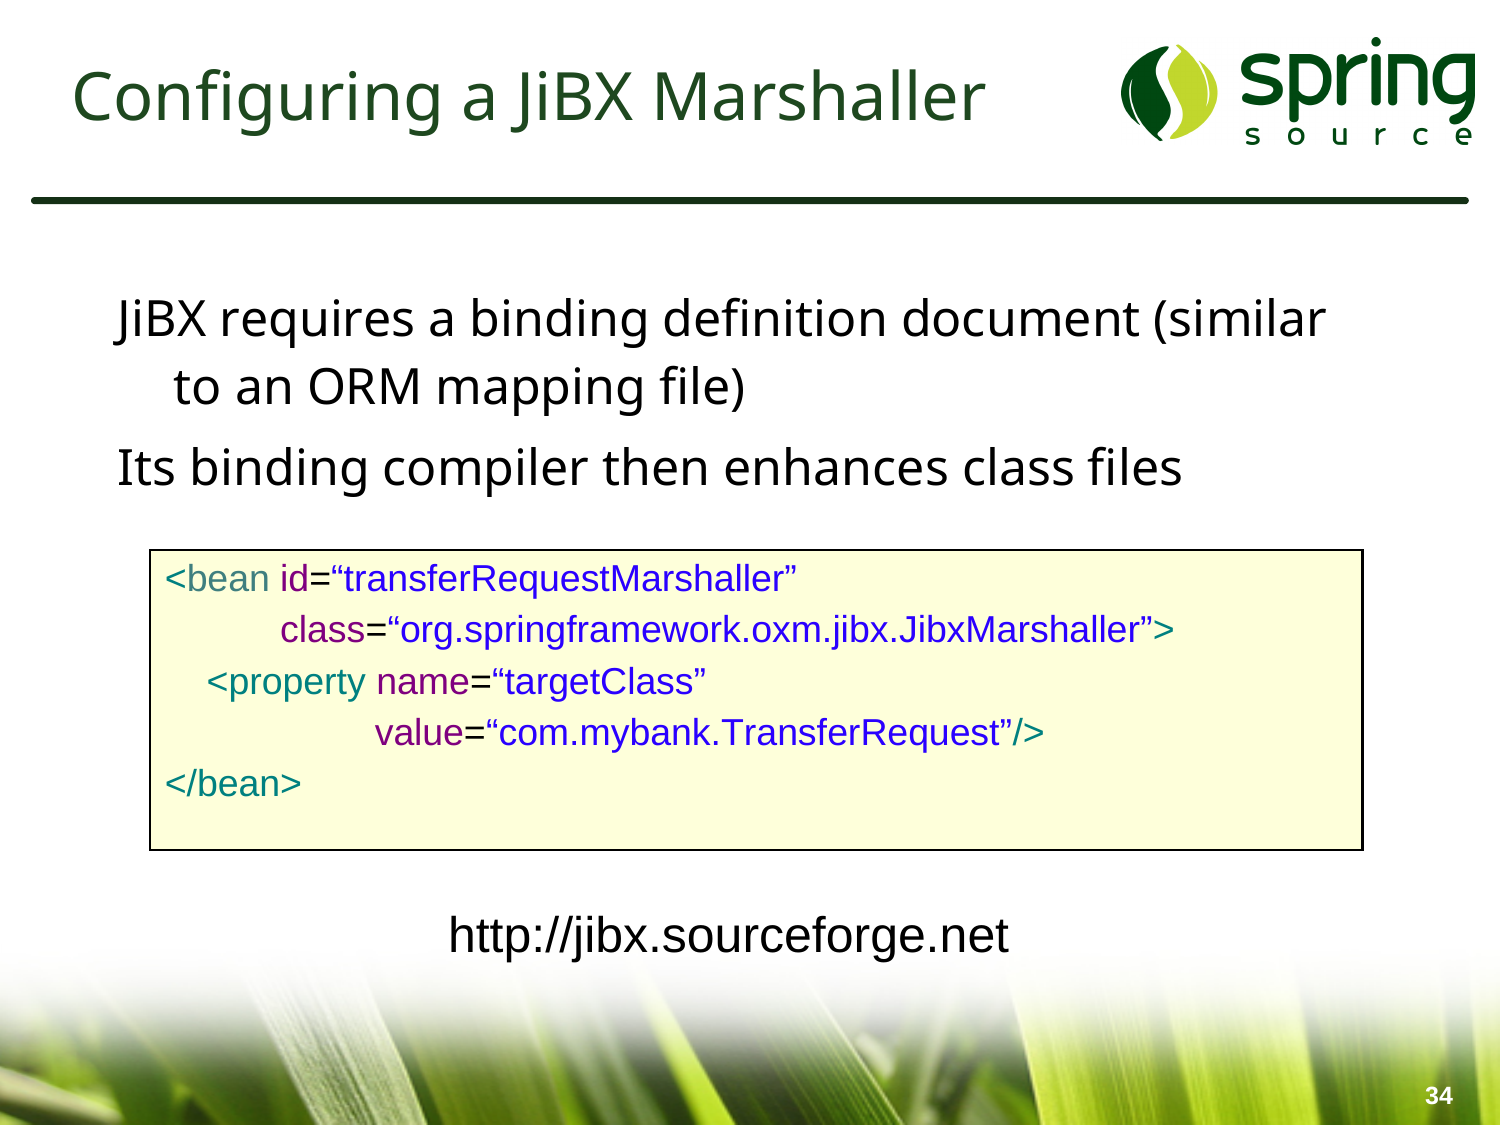

# Configuring a JiBX Marshaller
JiBX requires a binding definition document (similar to an ORM mapping file)
Its binding compiler then enhances class files
<bean id=“transferRequestMarshaller”
 class=“org.springframework.oxm.jibx.JibxMarshaller”>
 <property name=“targetClass”
 value=“com.mybank.TransferRequest”/>
</bean>
http://jibx.sourceforge.net